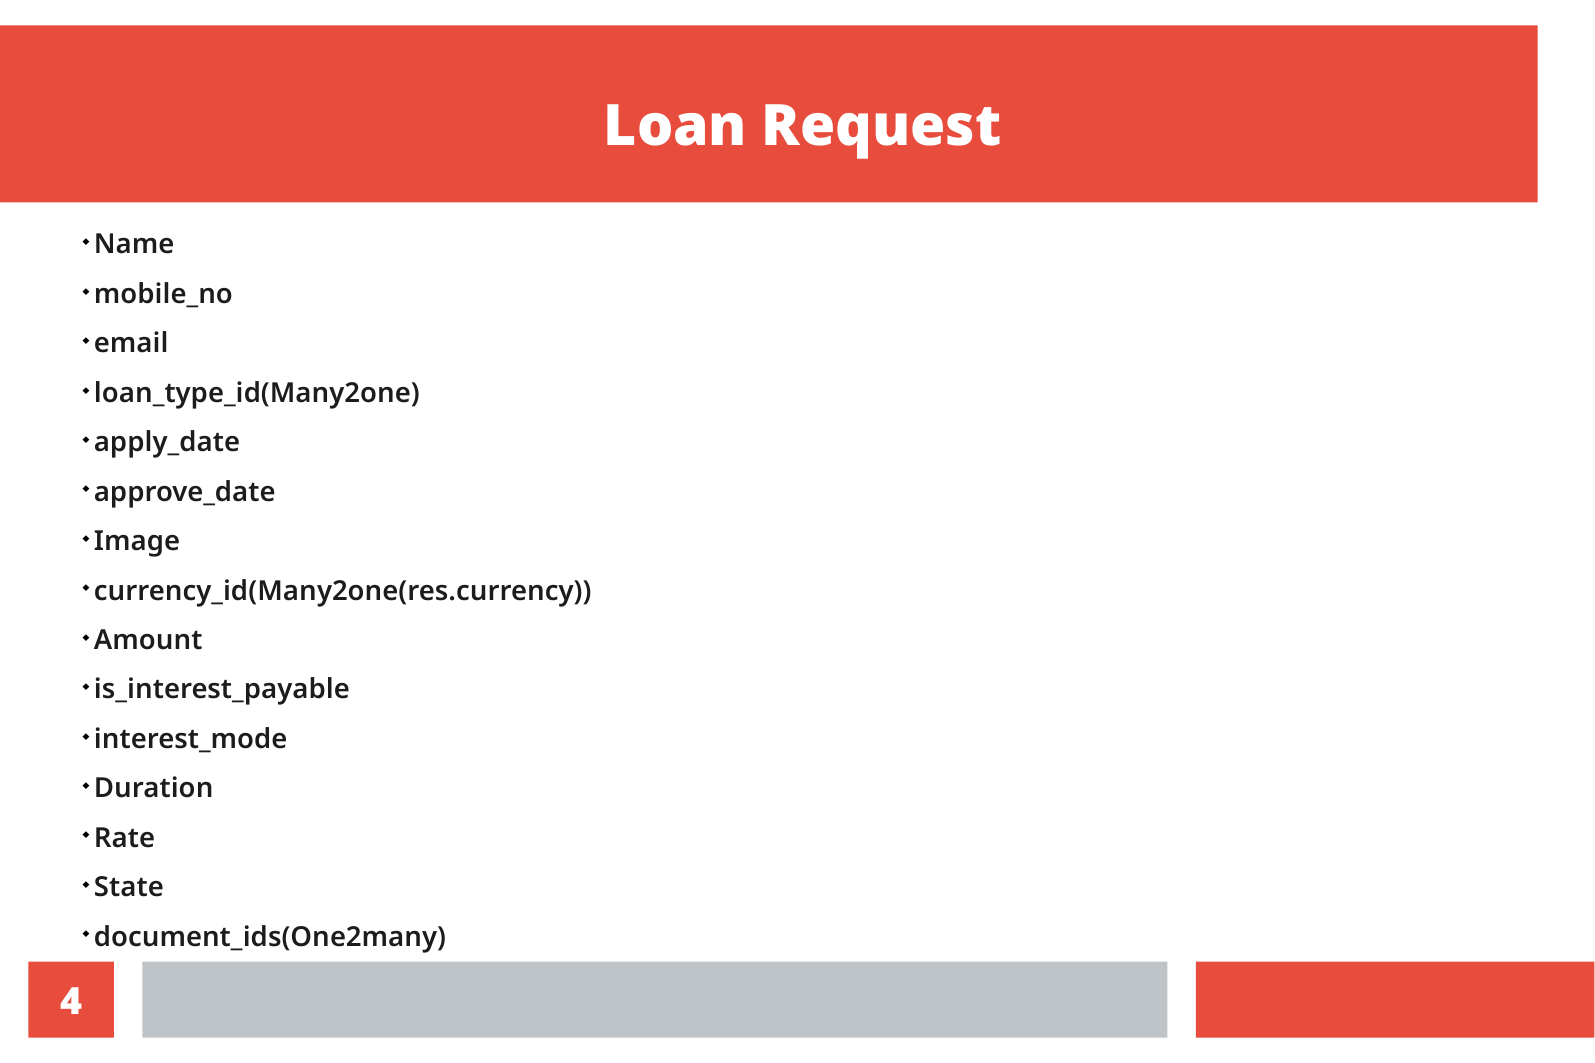

# Loan Request
 Name
 mobile_no
 email
 loan_type_id(Many2one)
 apply_date
 approve_date
 Image
 currency_id(Many2one(res.currency))
 Amount
 is_interest_payable
 interest_mode
 Duration
 Rate
 State
 document_ids(One2many)
4